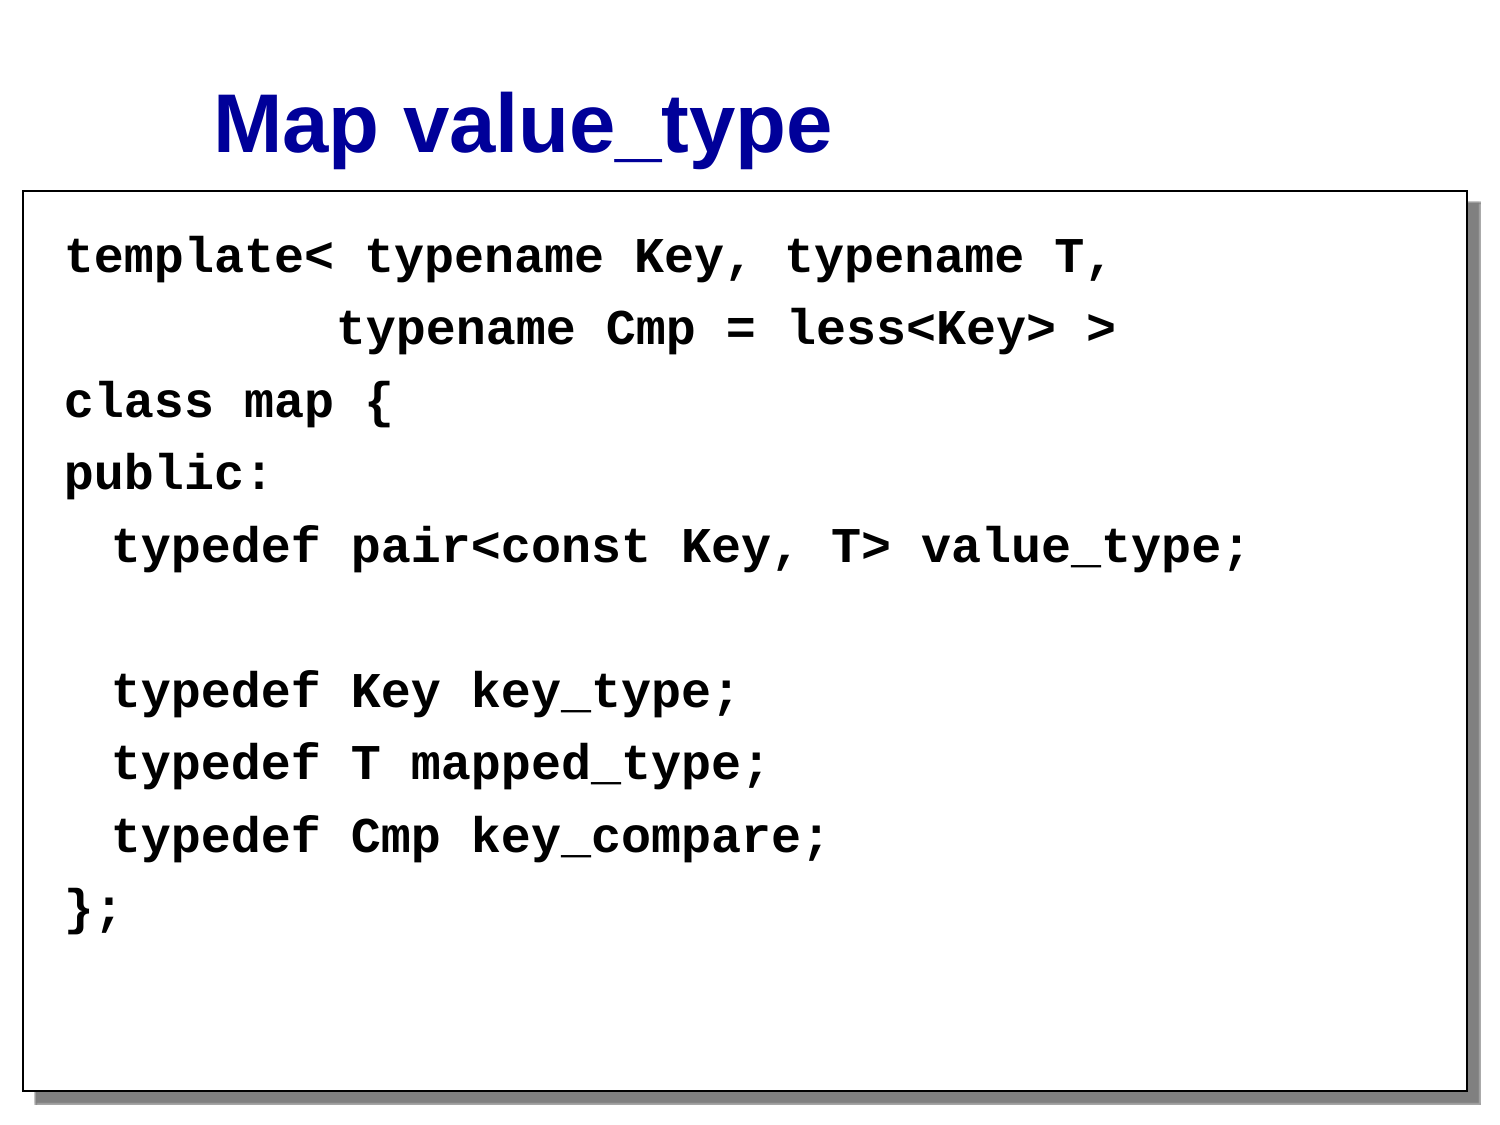

# Map value_type
template< typename Key, typename T,
		 typename Cmp = less<Key> >
class map {
public:
	typedef pair<const Key, T> value_type;
	typedef Key key_type;
	typedef T mapped_type;
	typedef Cmp key_compare;
};